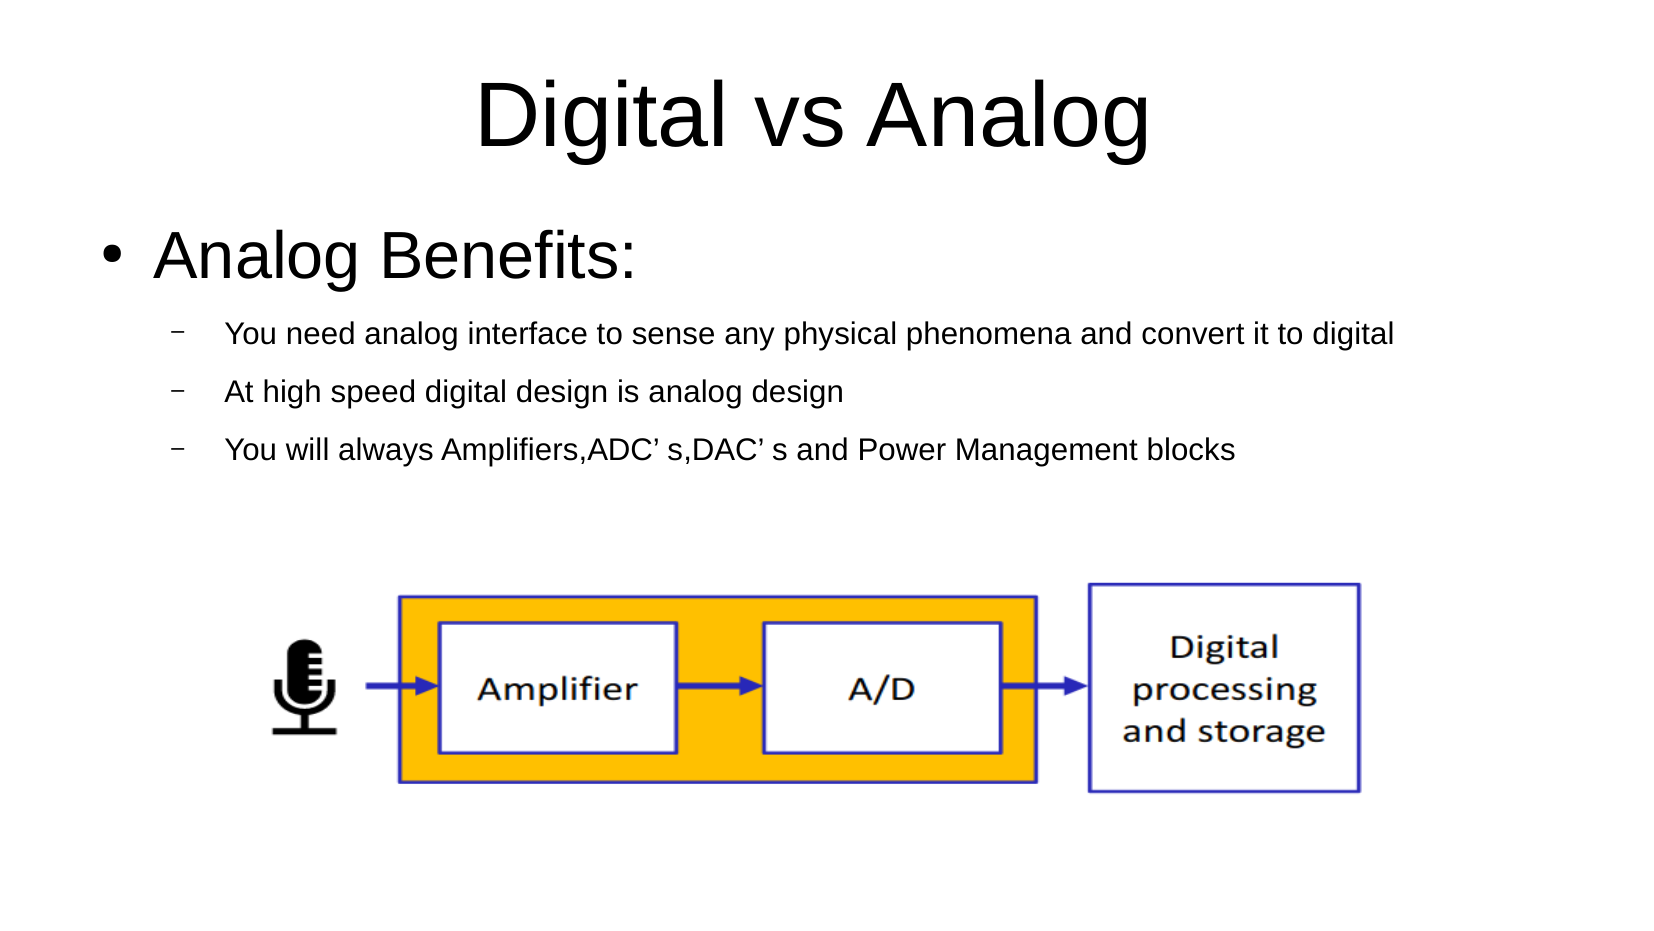

# Digital vs Analog
Analog Benefits:
You need analog interface to sense any physical phenomena and convert it to digital
At high speed digital design is analog design
You will always Amplifiers,ADC’ s,DAC’ s and Power Management blocks